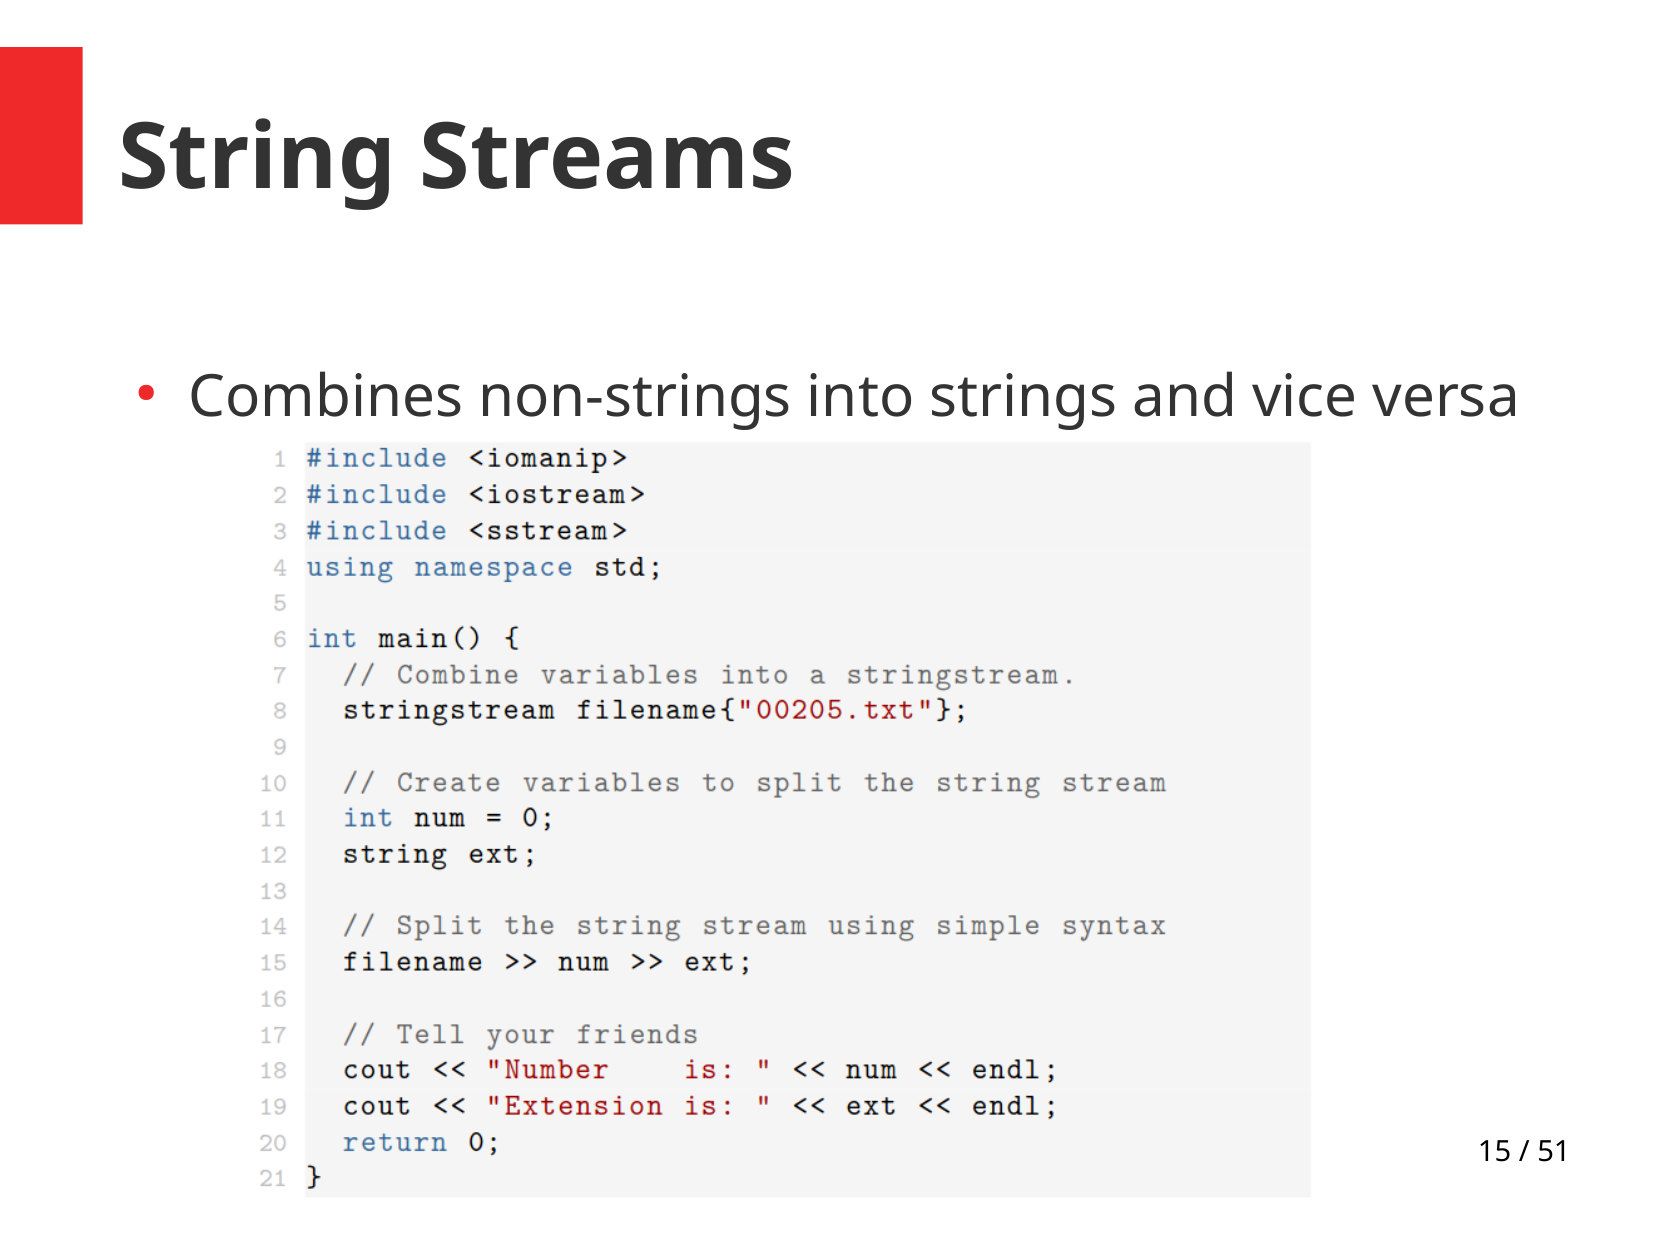

# String Streams
Combines non-strings into strings and vice versa
15